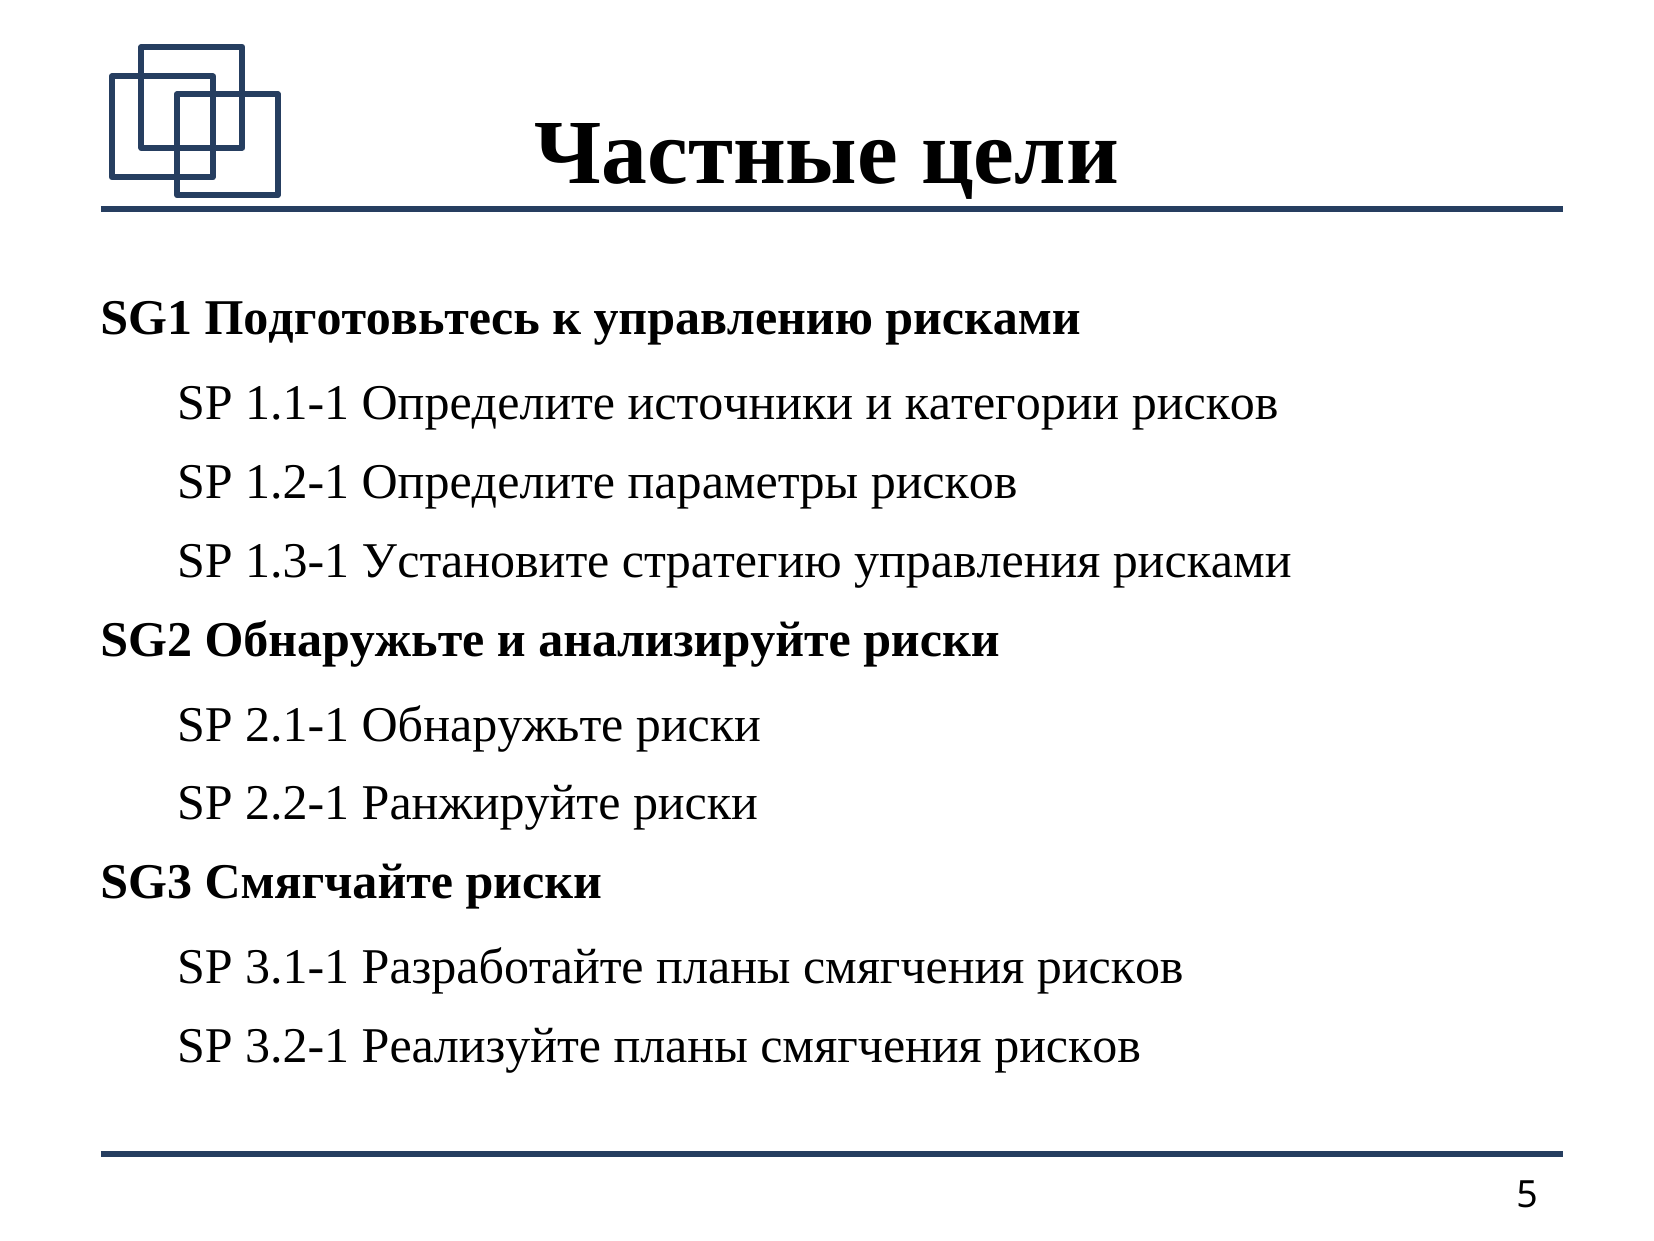

# Частные цели
SG1 Подготовьтесь к управлению рисками
SP 1.1-1 Определите источники и категории рисков
SP 1.2-1 Определите параметры рисков
SP 1.3-1 Установите стратегию управления рисками
SG2 Обнаружьте и анализируйте риски
SP 2.1-1 Обнаружьте риски
SP 2.2-1 Ранжируйте риски
SG3 Смягчайте риски
SP 3.1-1 Разработайте планы смягчения рисков
SP 3.2-1 Реализуйте планы смягчения рисков